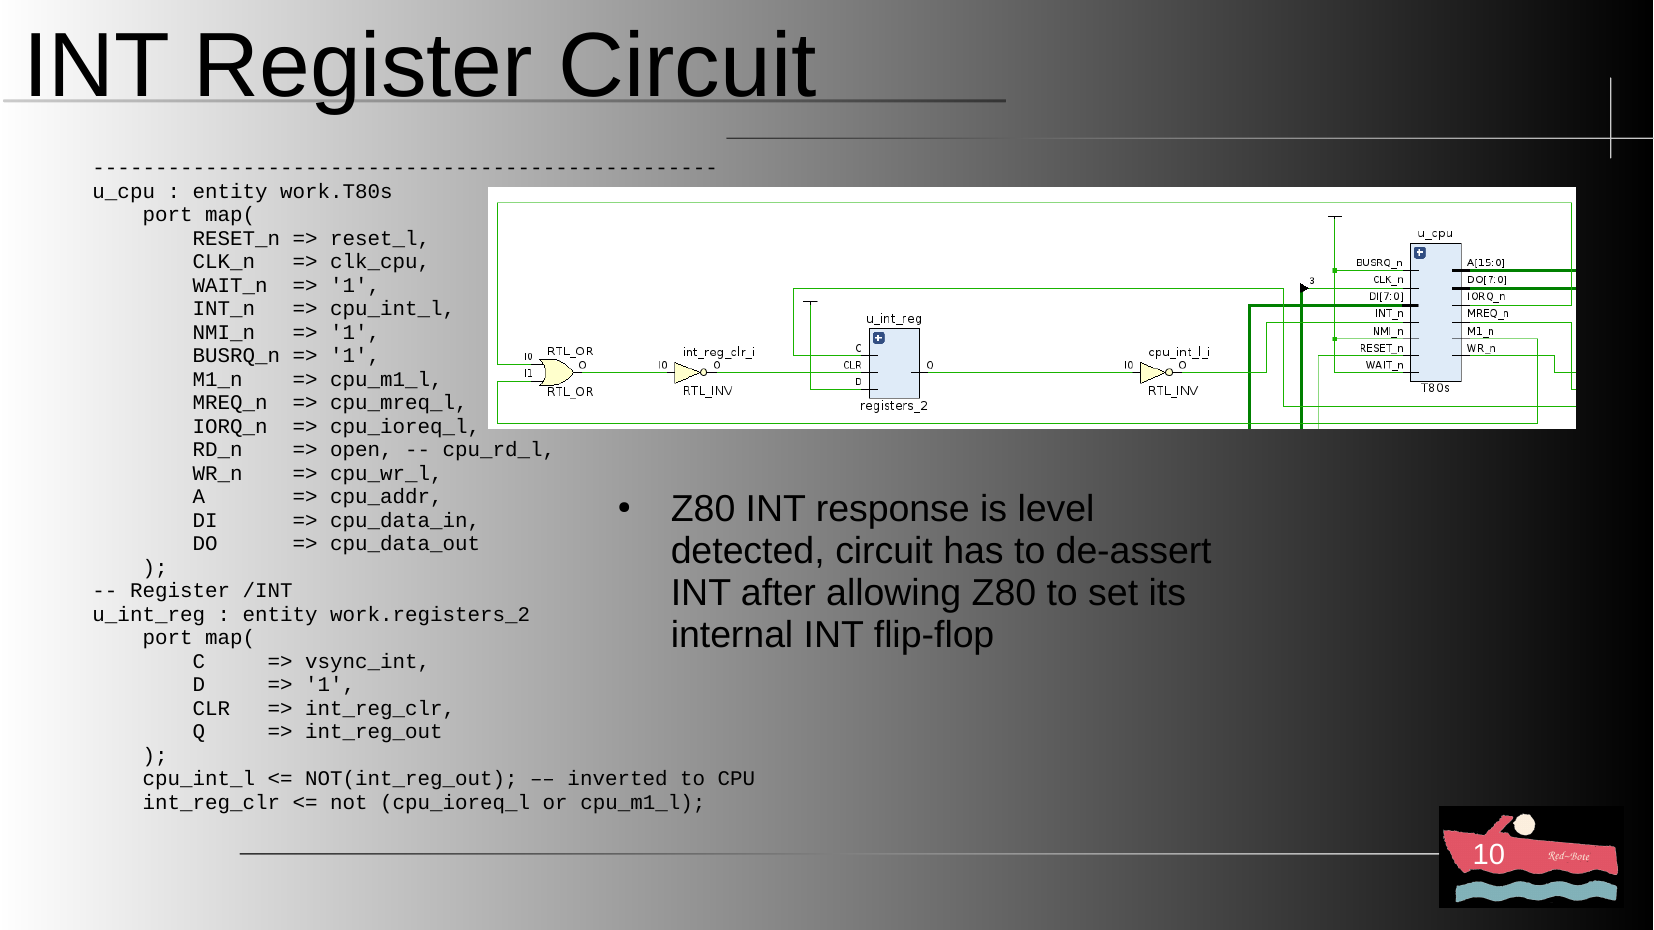

# INT Register Circuit
 --------------------------------------------------
 u_cpu : entity work.T80s
 port map(
 RESET_n => reset_l,
 CLK_n => clk_cpu,
 WAIT_n => '1',
 INT_n => cpu_int_l,
 NMI_n => '1',
 BUSRQ_n => '1',
 M1_n => cpu_m1_l,
 MREQ_n => cpu_mreq_l,
 IORQ_n => cpu_ioreq_l,
 RD_n => open, -- cpu_rd_l,
 WR_n => cpu_wr_l,
 A => cpu_addr,
 DI => cpu_data_in,
 DO => cpu_data_out
 );
 -- Register /INT
 u_int_reg : entity work.registers_2
 port map(
 C => vsync_int,
 D => '1',
 CLR => int_reg_clr,
 Q => int_reg_out
 );
 cpu_int_l <= NOT(int_reg_out); –– inverted to CPU
 int_reg_clr <= not (cpu_ioreq_l or cpu_m1_l);
Z80 INT response is level detected, circuit has to de-assert INT after allowing Z80 to set its internal INT flip-flop
10